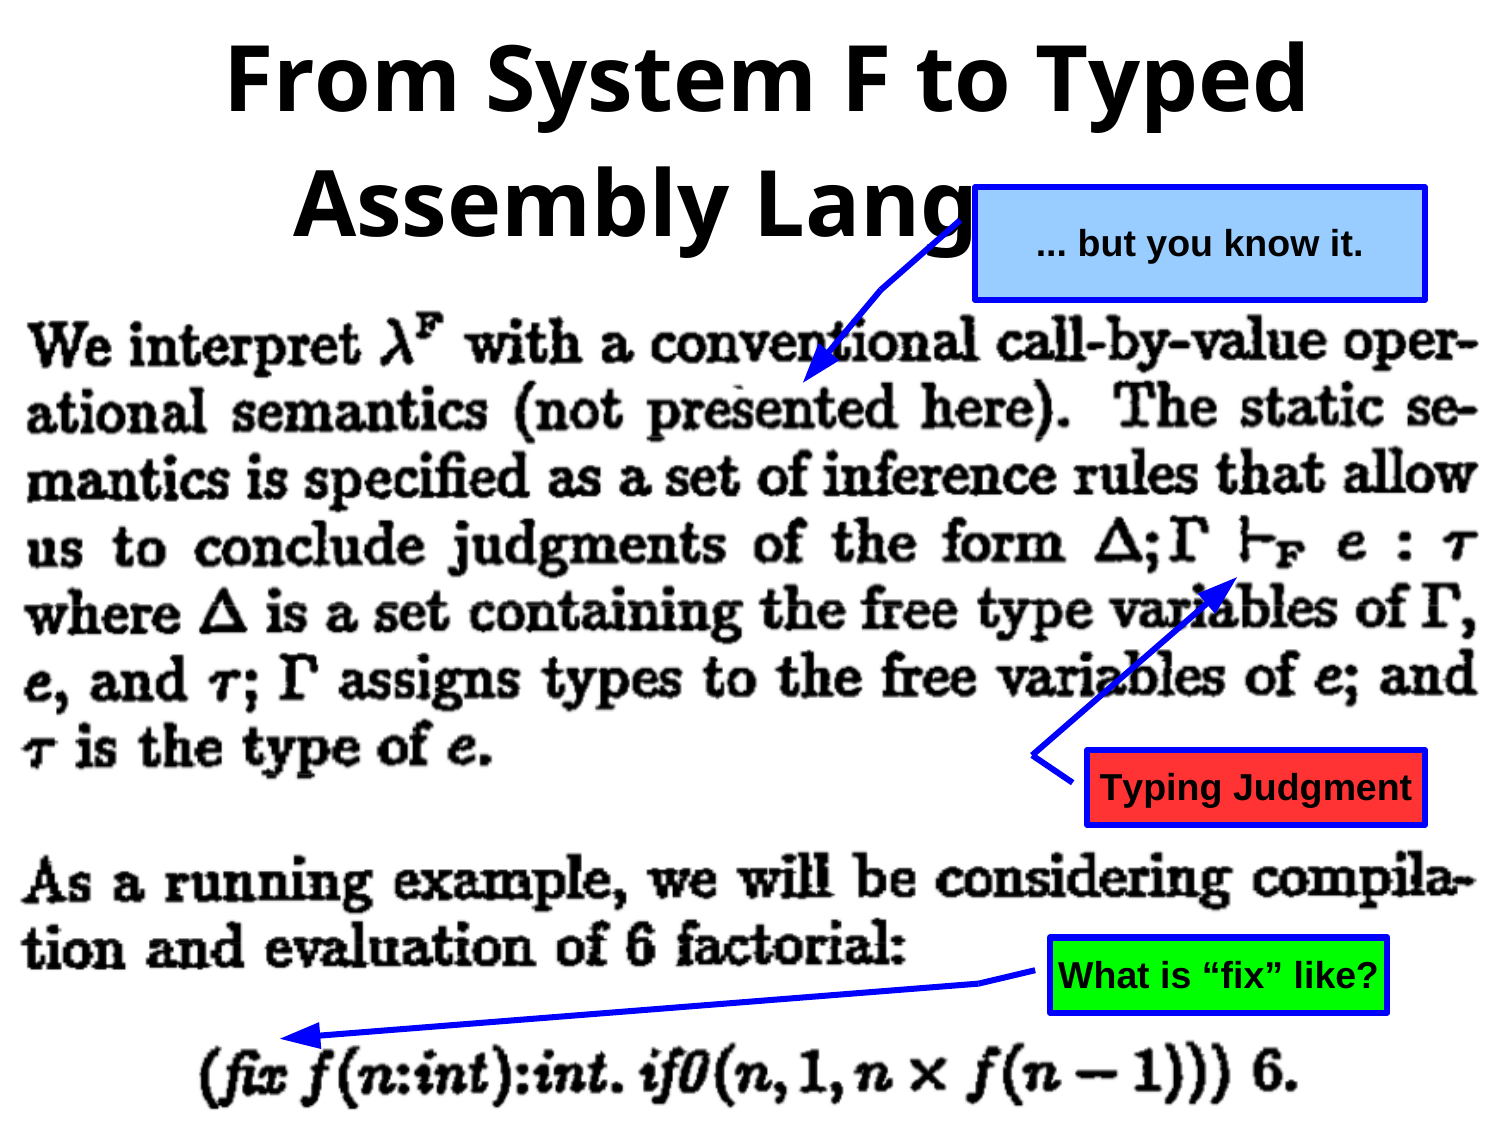

# From System F to Typed Assembly Language
... but you know it.
Typing Judgment
What is “fix” like?
7